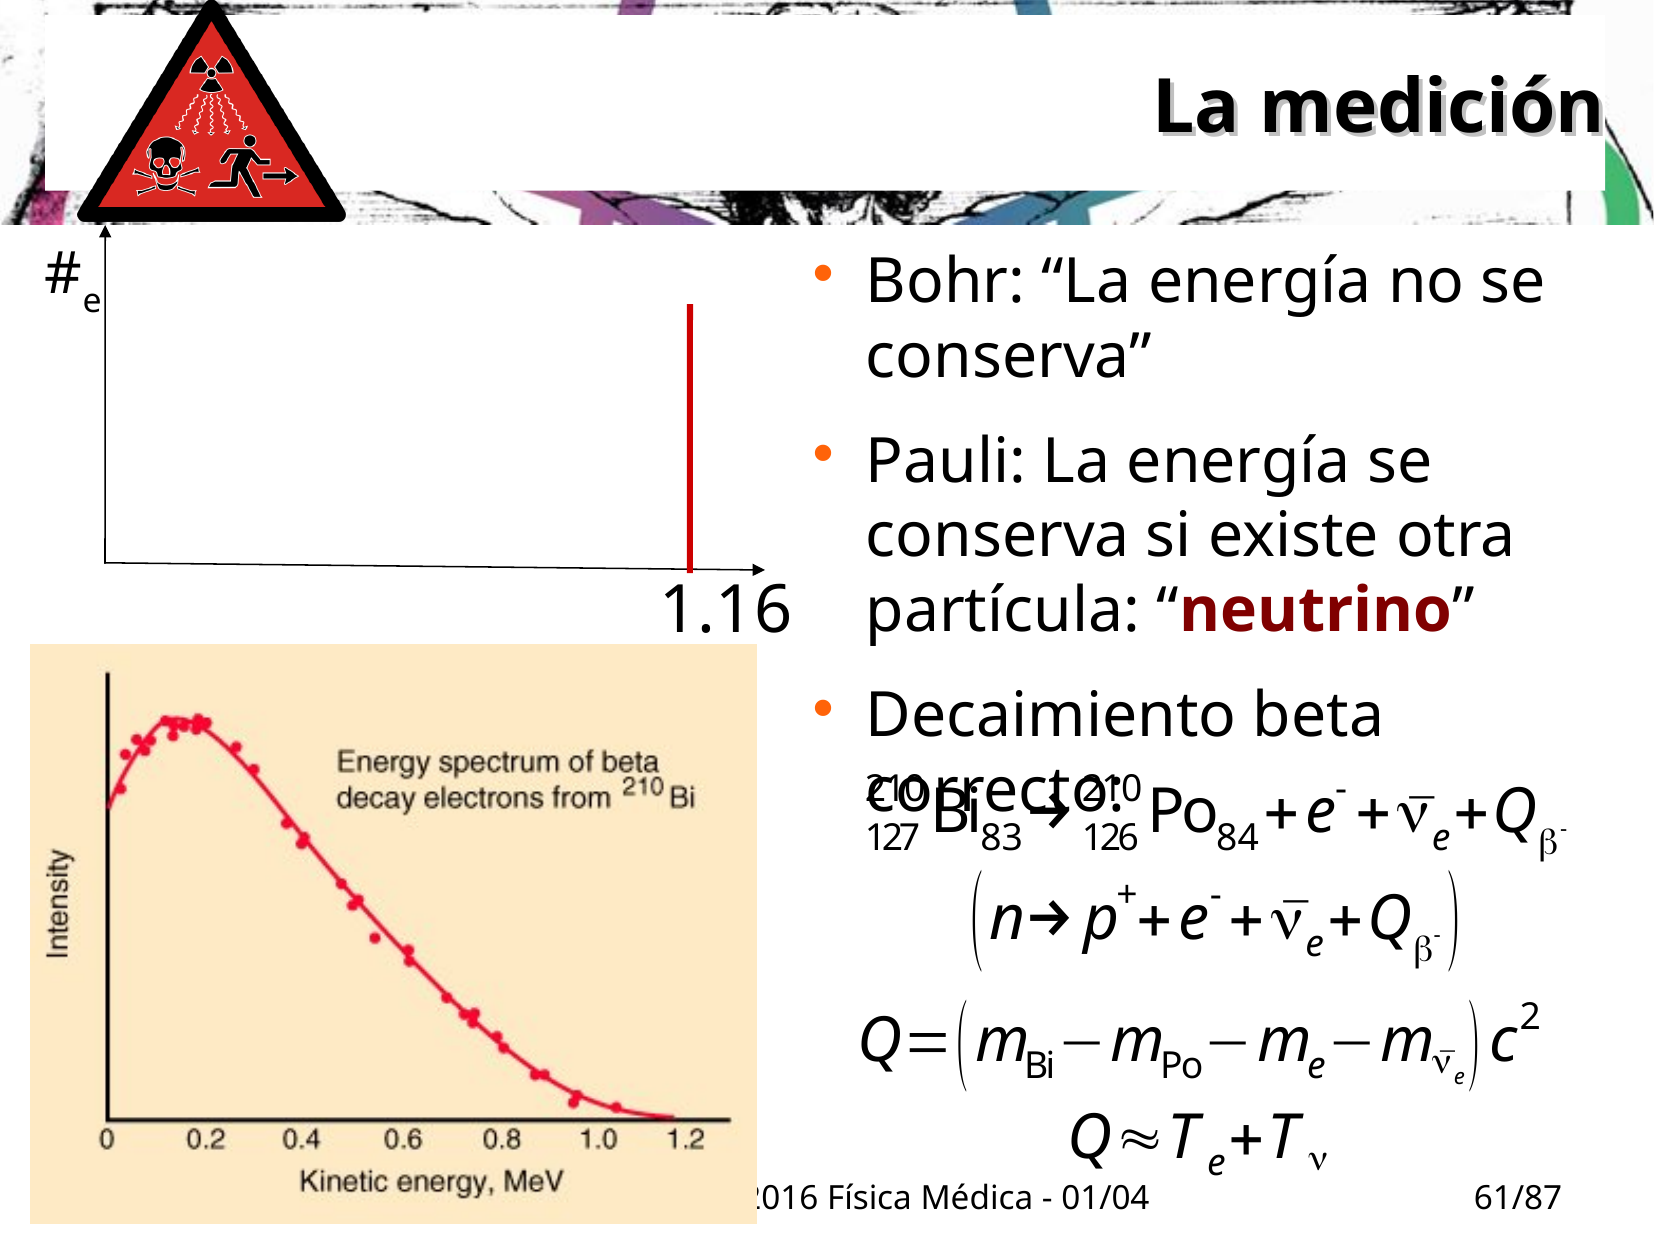

La medición
#e
# Bohr: “La energía no se conserva”
Pauli: La energía se conserva si existe otra partícula: “neutrino”
Decaimiento beta correcto:
1.16
Oct, 2016
Asorey - Balseiro 2016 Física Médica - 01/04
61